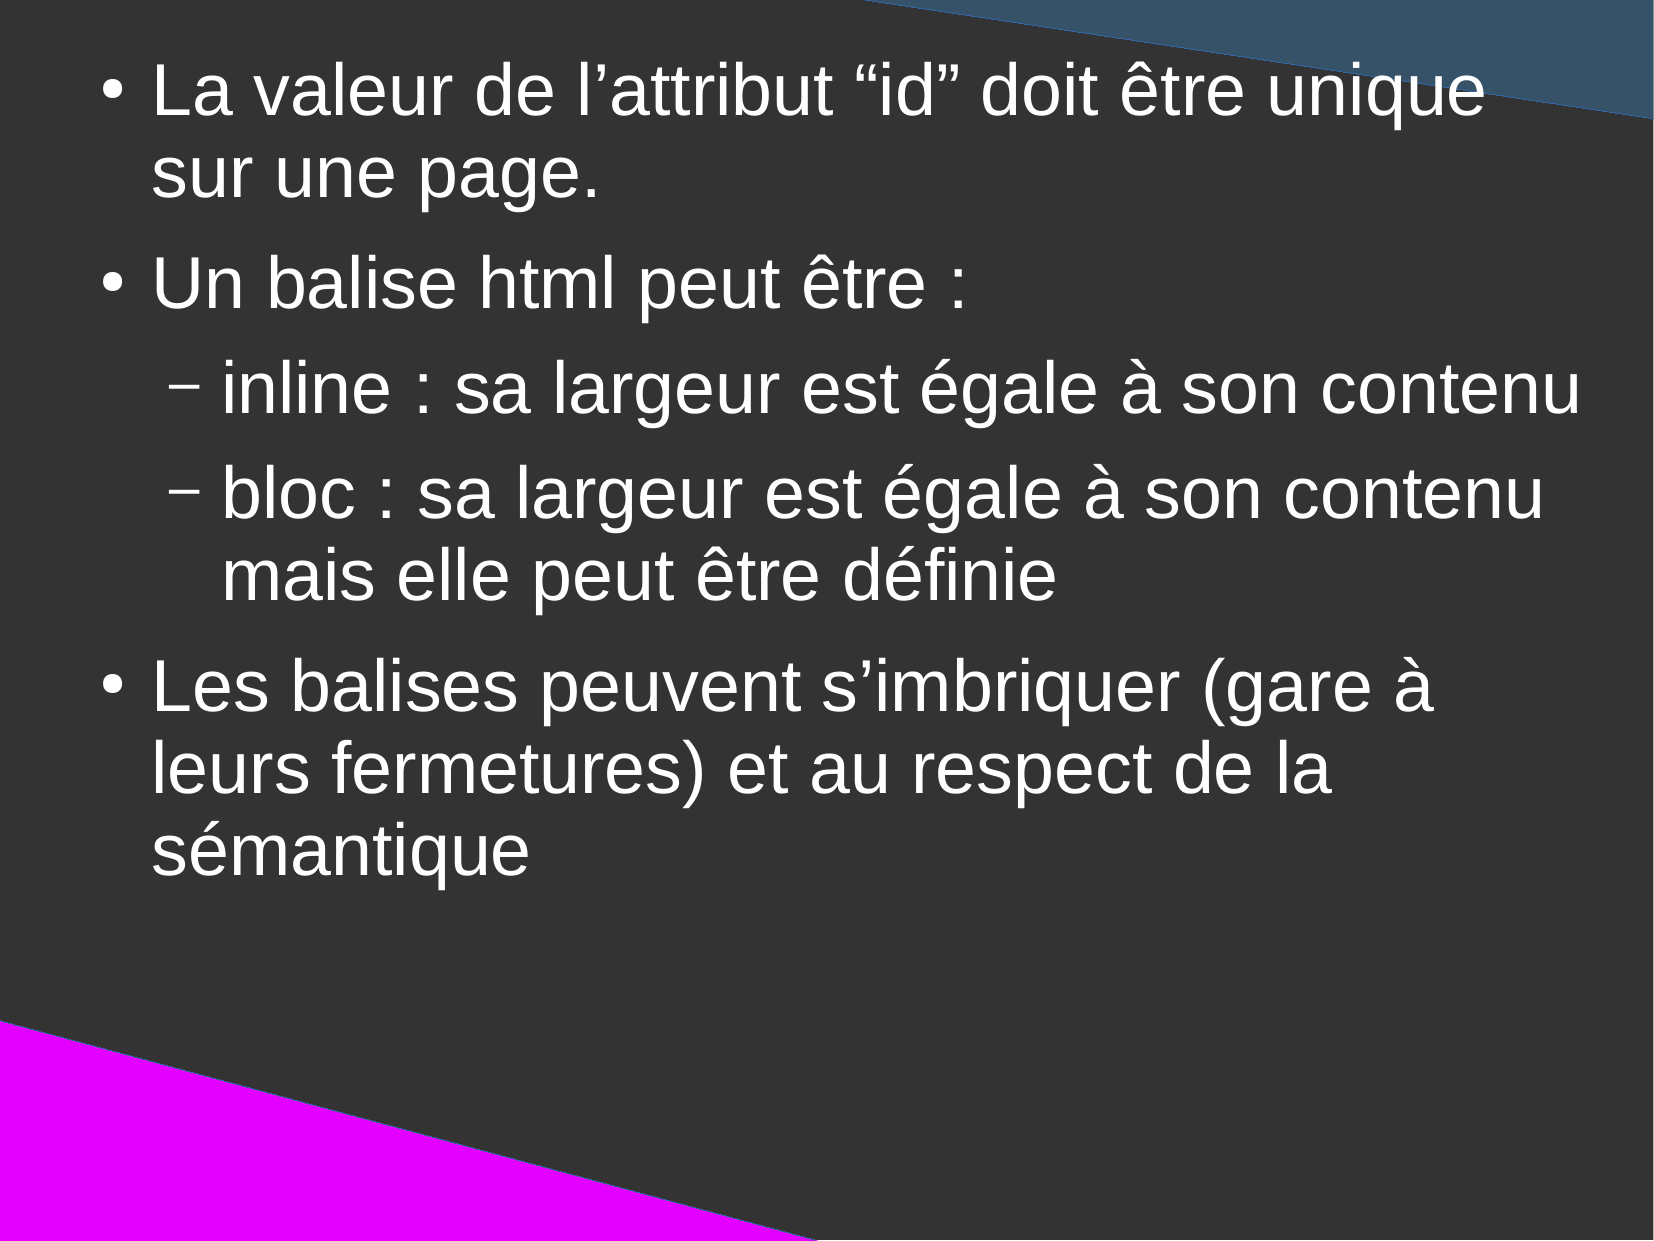

# La valeur de l’attribut “id” doit être unique sur une page.
Un balise html peut être :
inline : sa largeur est égale à son contenu
bloc : sa largeur est égale à son contenu mais elle peut être définie
Les balises peuvent s’imbriquer (gare à leurs fermetures) et au respect de la sémantique